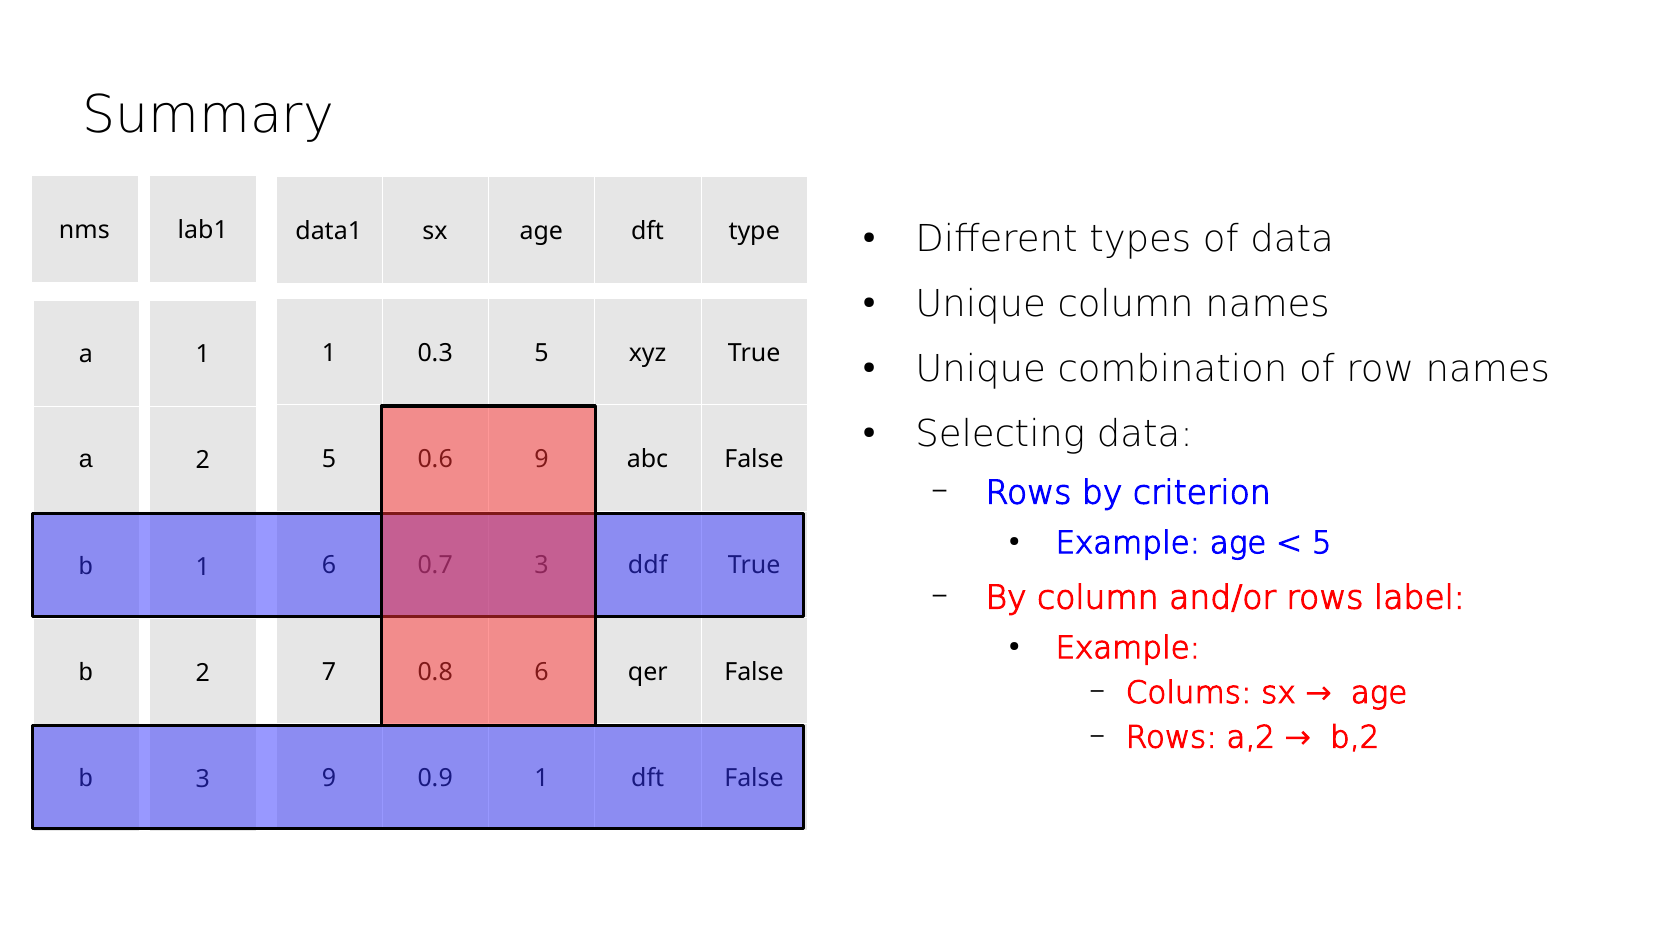

# Summary
| nms |
| --- |
| lab1 |
| --- |
| data1 | sx | age | dft | type |
| --- | --- | --- | --- | --- |
| data1 | sx | age | dft | type |
| --- | --- | --- | --- | --- |
Different types of data
Unique column names
Unique combination of row names
Selecting data:
Rows by criterion
Example: age < 5
By column and/or rows label:
Example:
Colums: sx → age
Rows: a,2 → b,2
| 1 | 0.3 | A | xyz | True |
| --- | --- | --- | --- | --- |
| 5 | 0.6 | B | abc | False |
| 6 | 0.7 | C | ddf | True |
| 7 | 0.8 | D | qer | False |
| 9 | 0.9 | E | dft | False |
| 1 | 0.3 | 5 | xyz | True |
| --- | --- | --- | --- | --- |
| 5 | 0.6 | 9 | abc | False |
| 6 | 0.7 | 3 | ddf | True |
| 7 | 0.8 | 6 | qer | False |
| 9 | 0.9 | 1 | dft | False |
| a |
| --- |
| a |
| b |
| b |
| b |
| rt |
| --- |
| pt |
| qt |
| ad |
| ar |
| 1 |
| --- |
| 2 |
| 1 |
| 2 |
| 3 |